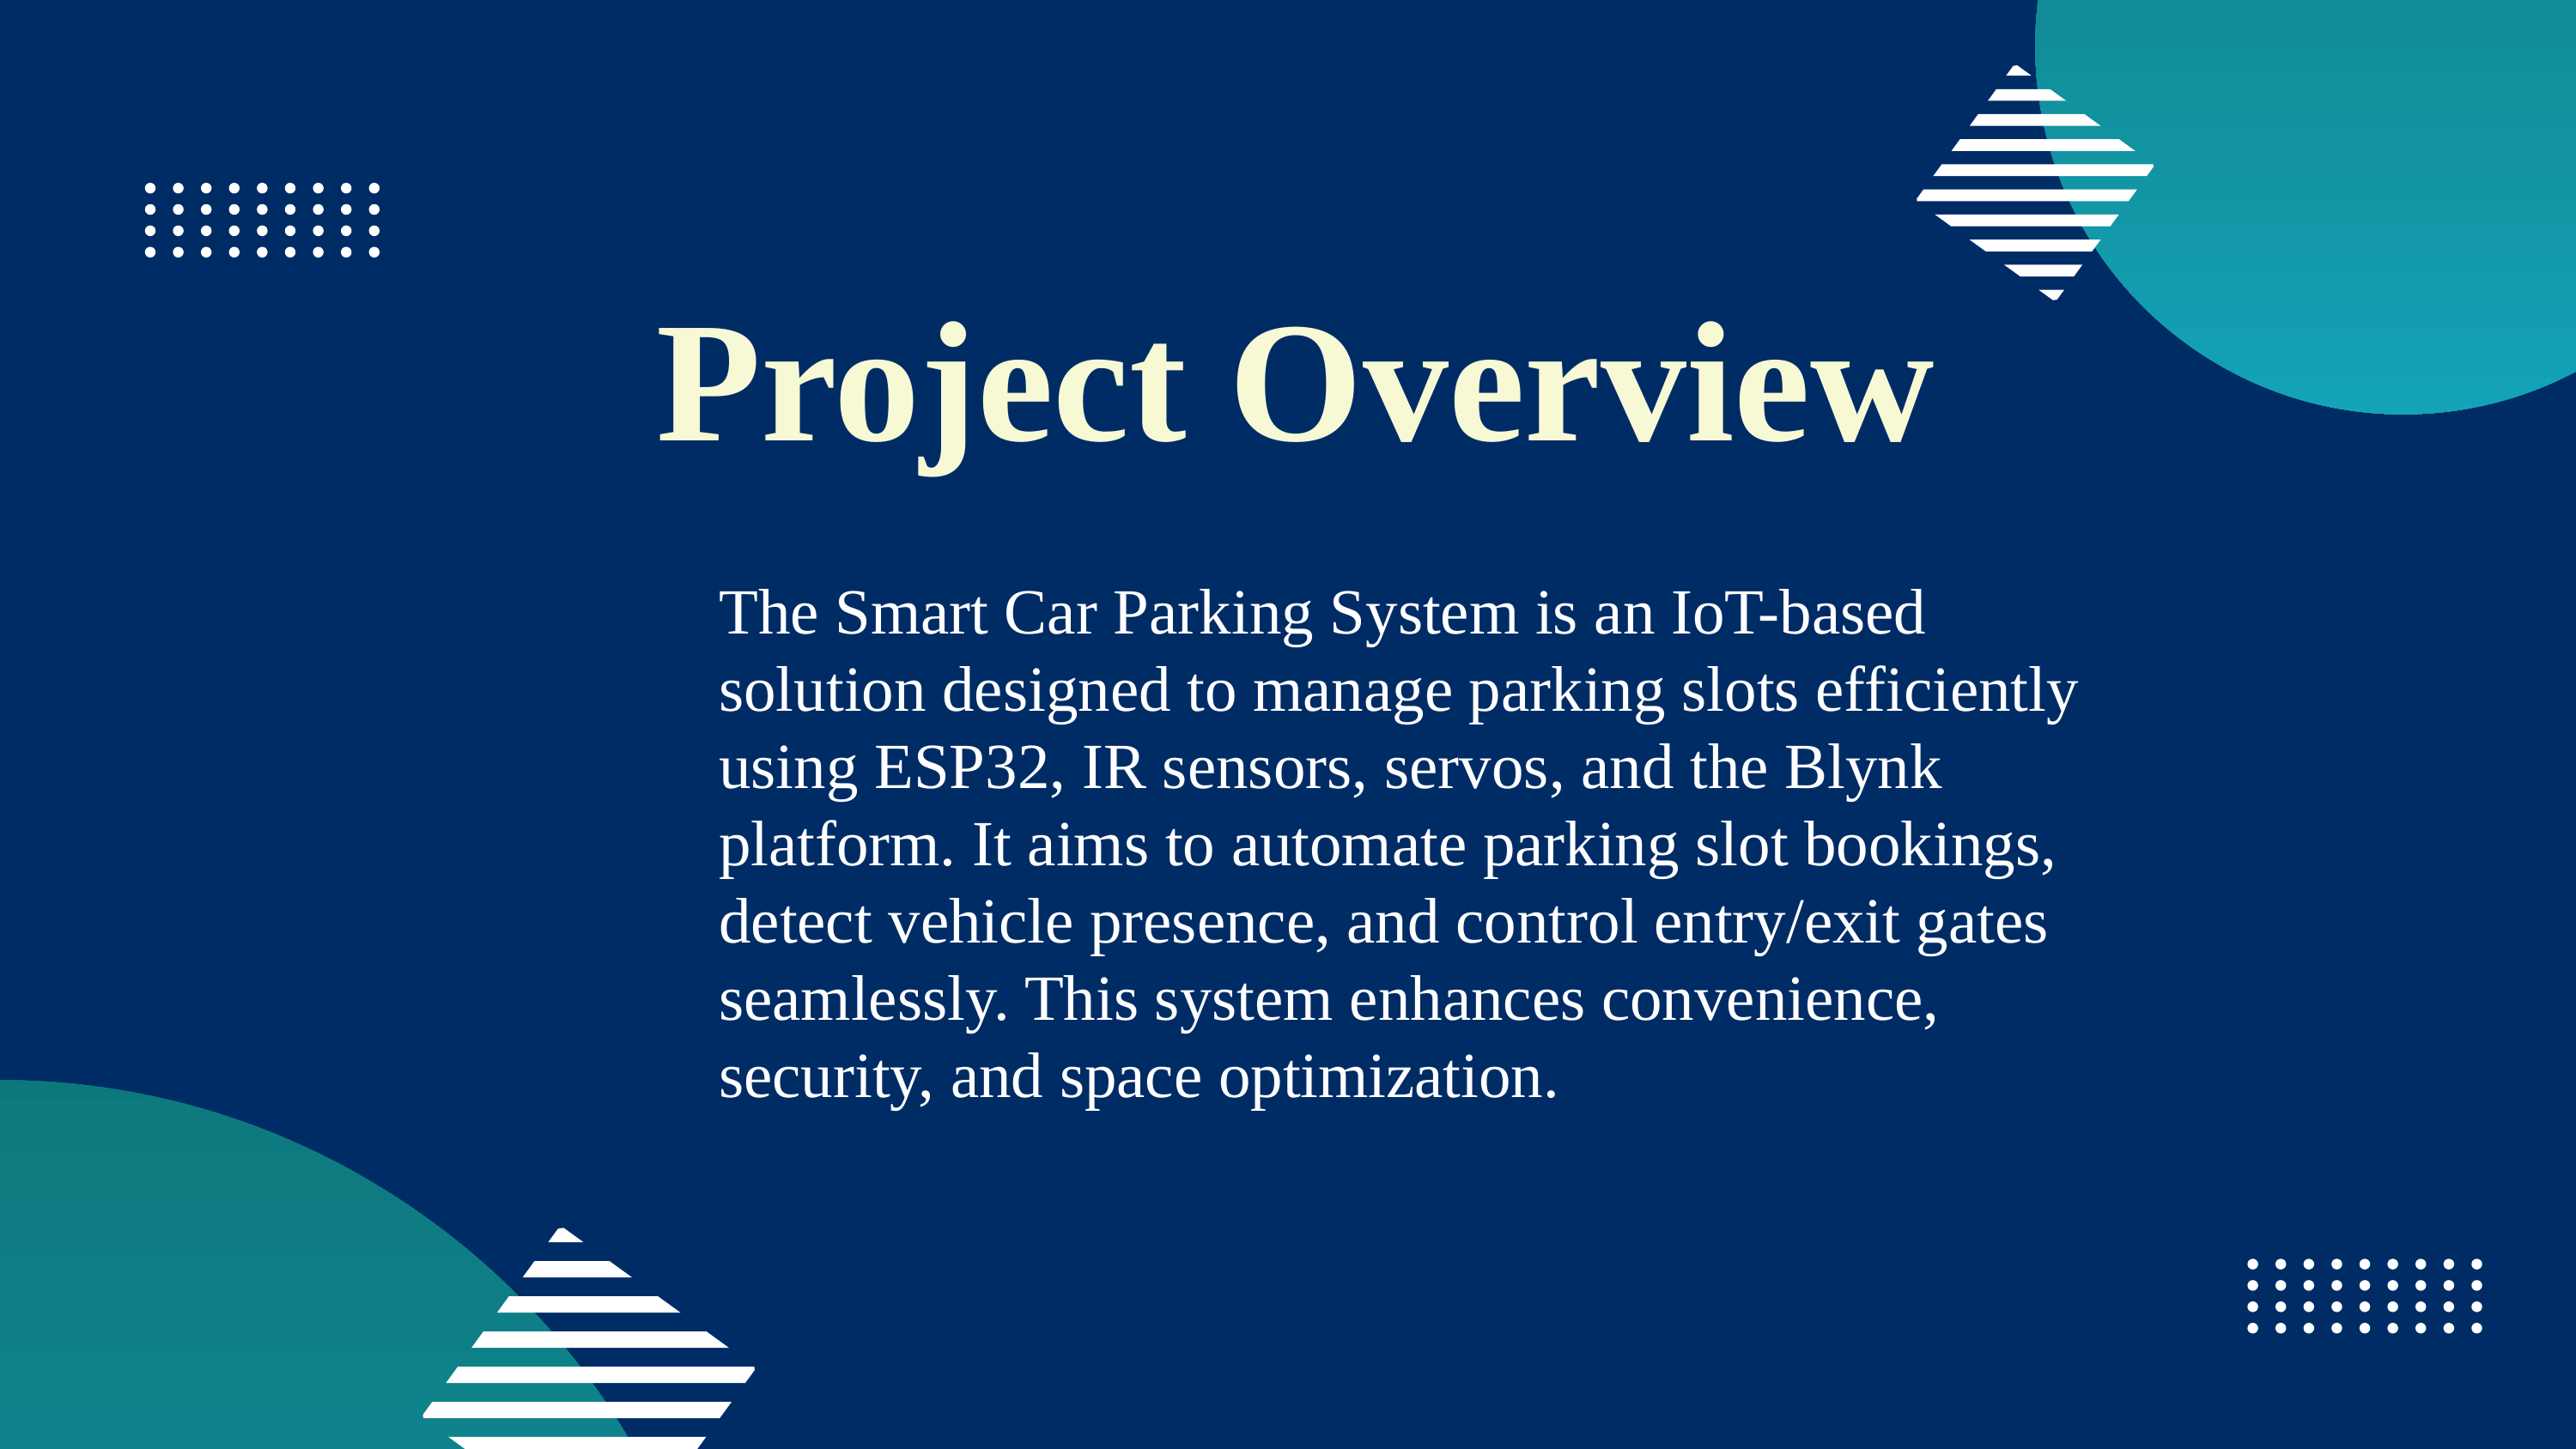

Project Overview
The Smart Car Parking System is an IoT-based solution designed to manage parking slots efficiently using ESP32, IR sensors, servos, and the Blynk platform. It aims to automate parking slot bookings, detect vehicle presence, and control entry/exit gates seamlessly. This system enhances convenience, security, and space optimization.